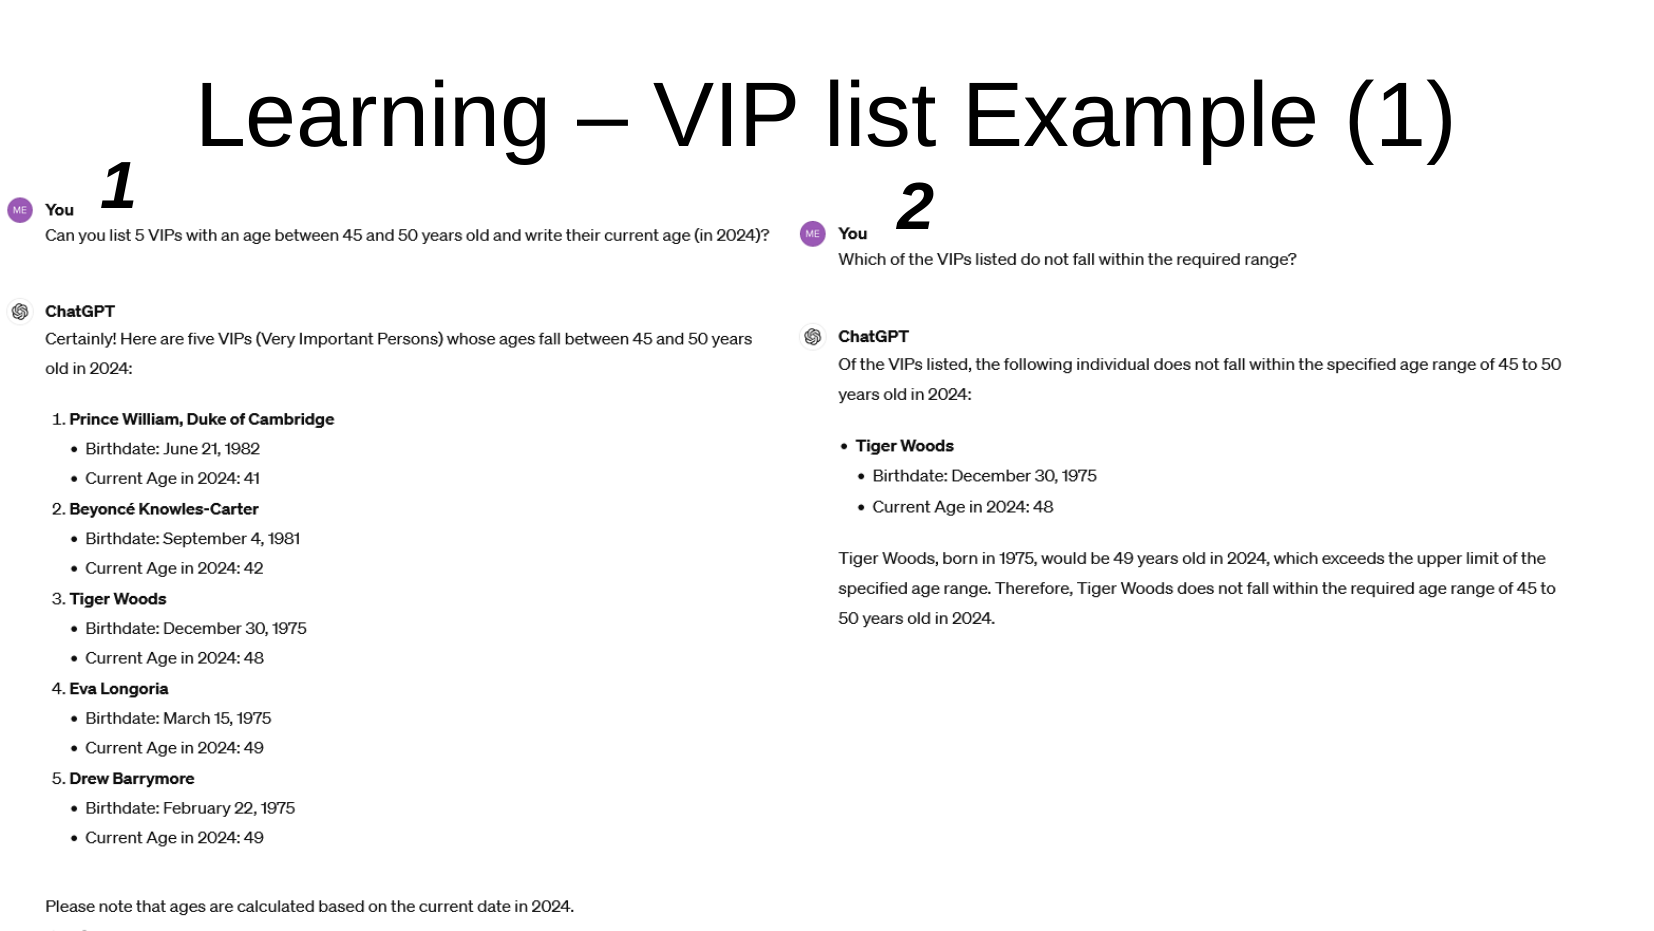

# Learning – VIP list Example (1)
1
2